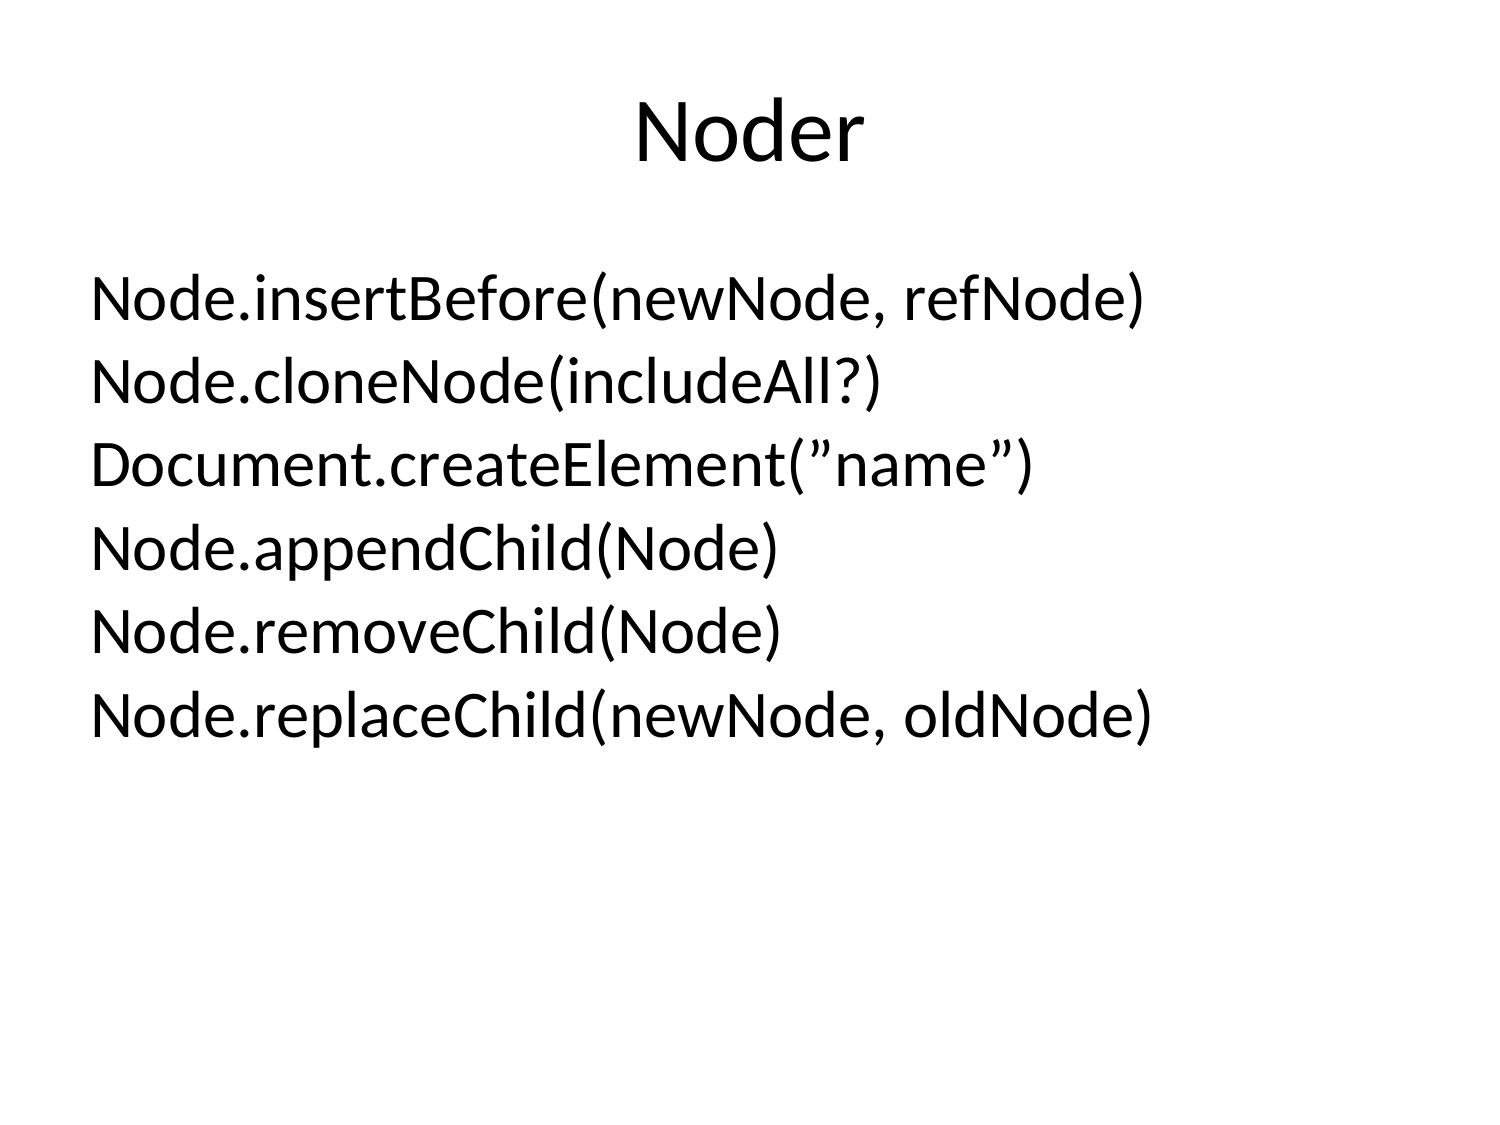

# Noder
Node.insertBefore(newNode, refNode)
Node.cloneNode(includeAll?)
Document.createElement(”name”)
Node.appendChild(Node)
Node.removeChild(Node)
Node.replaceChild(newNode, oldNode)